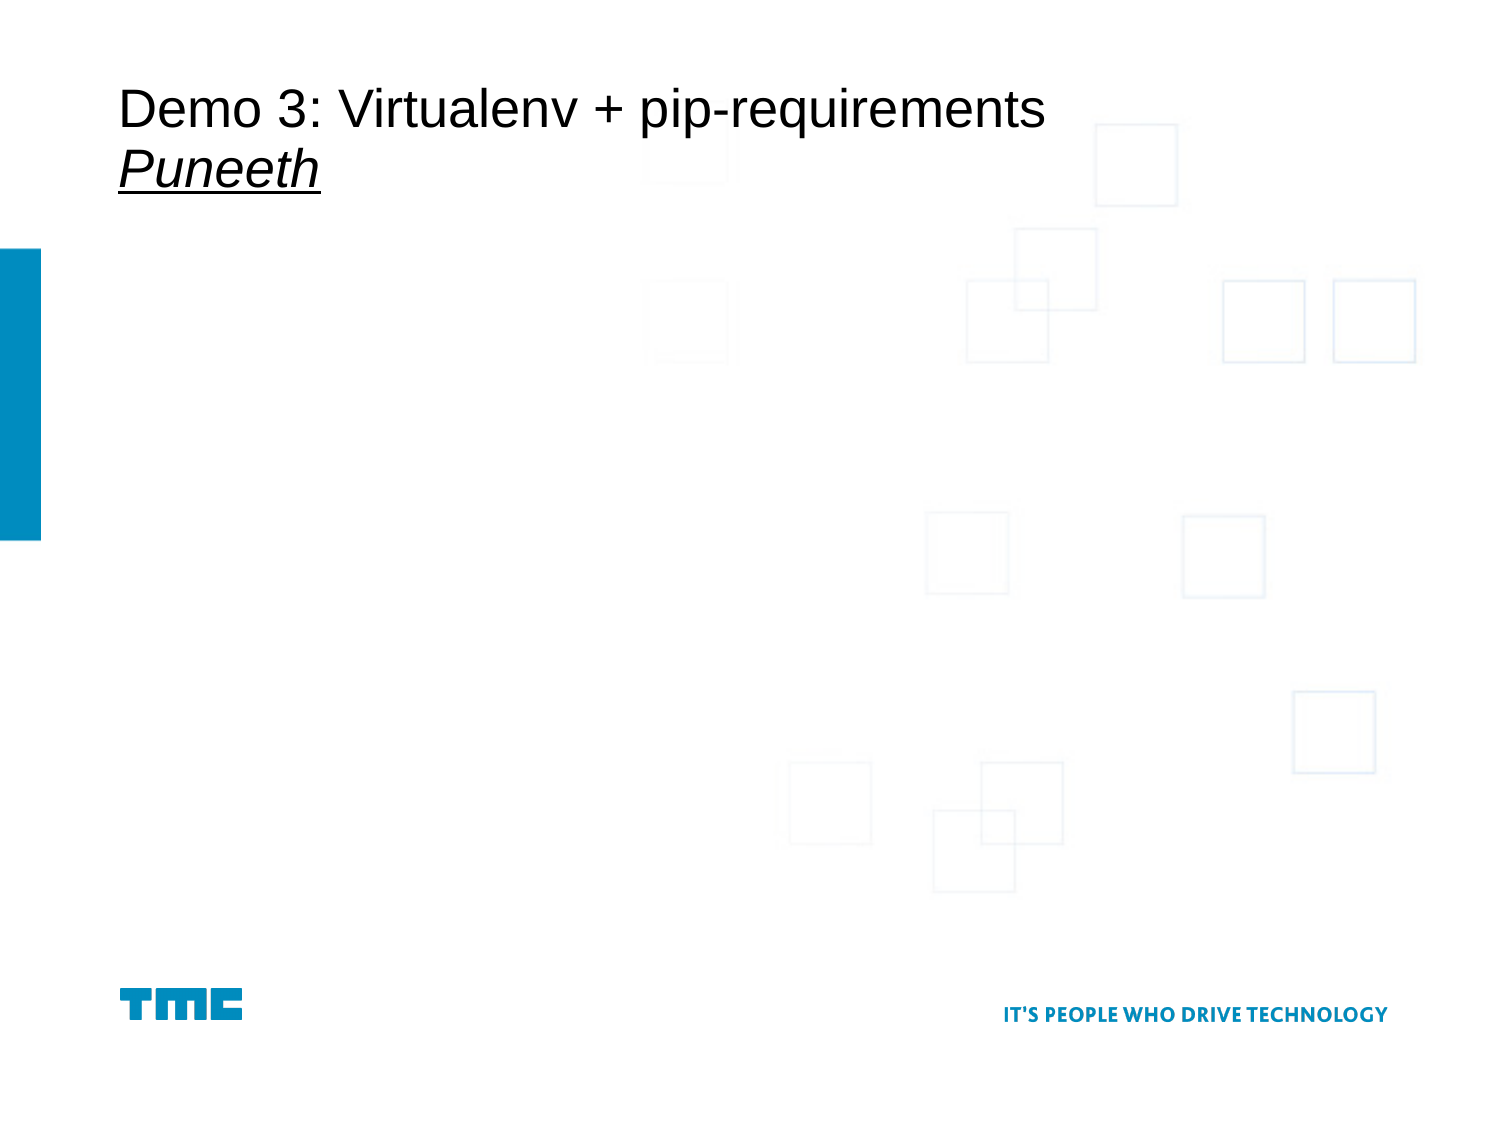

# Demo 3: Virtualenv + pip-requirements Puneeth